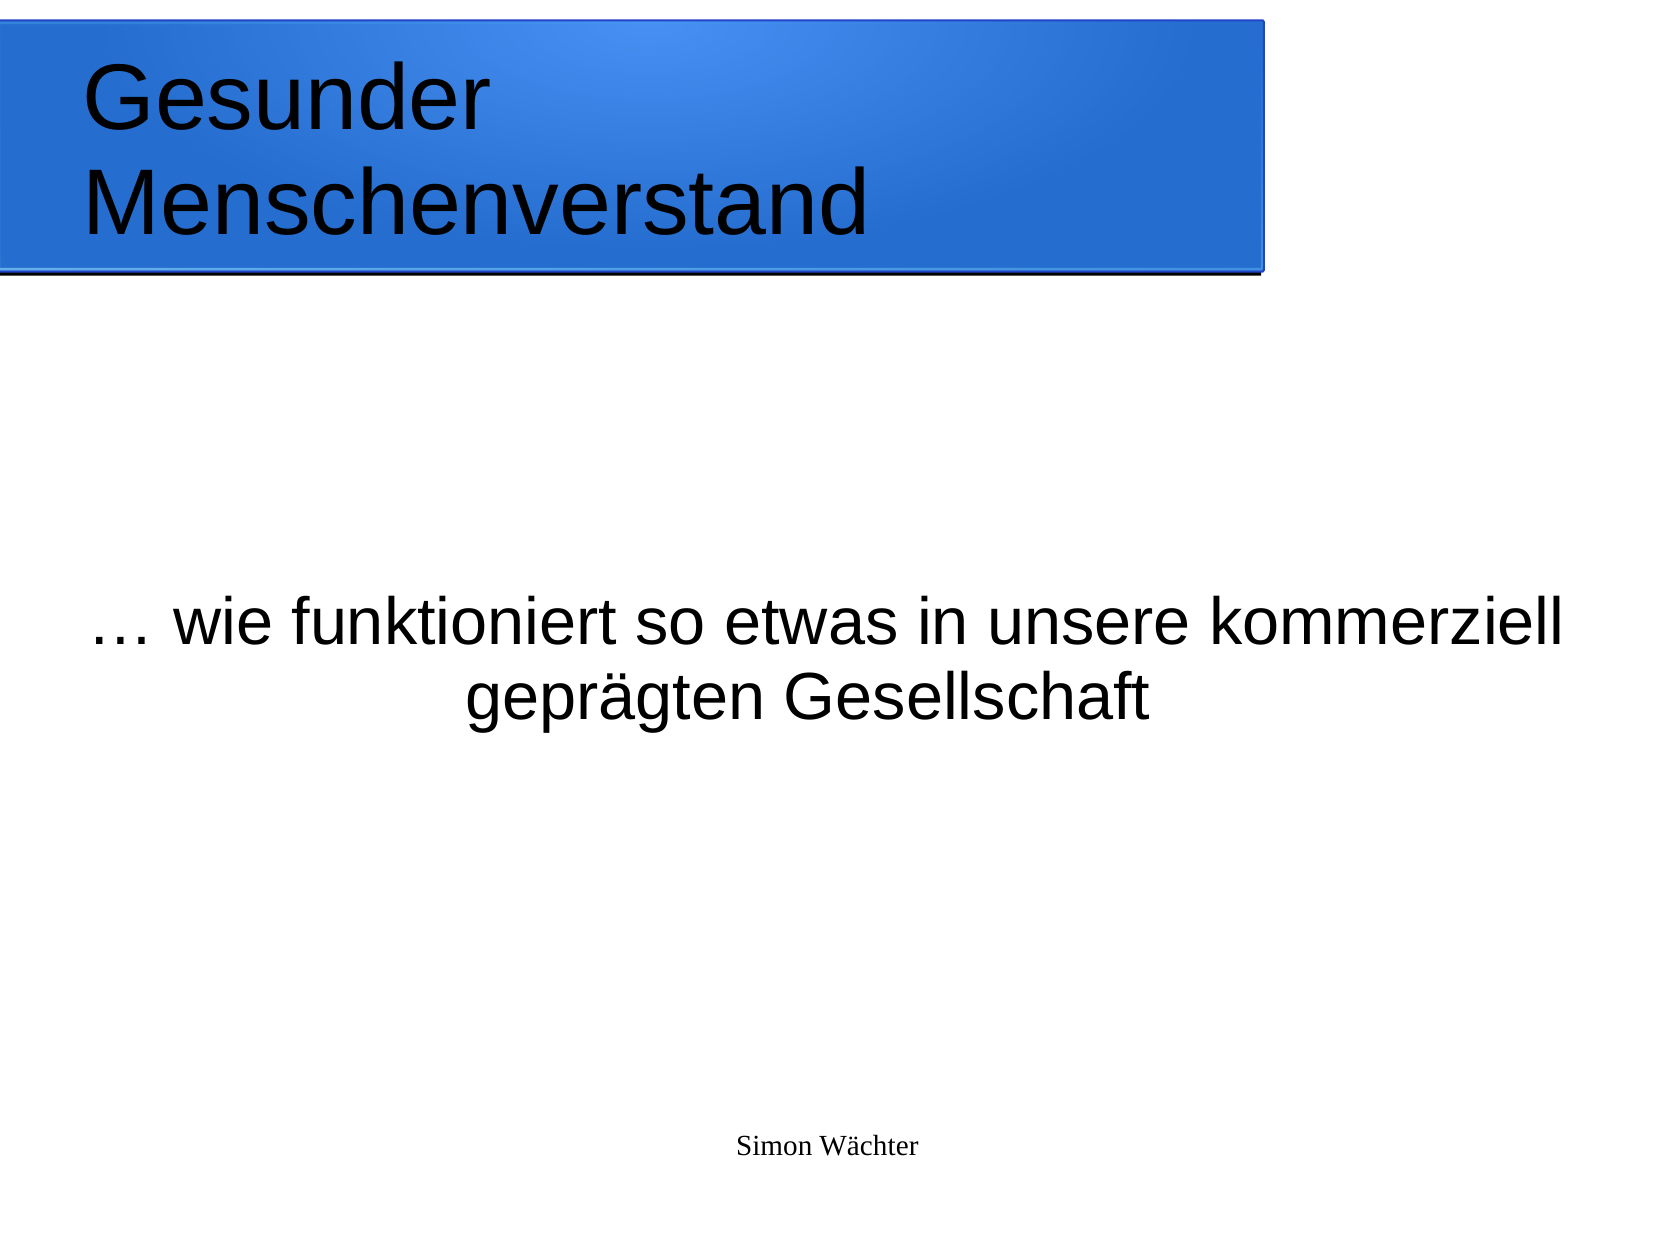

# Gesunder Menschenverstand
… wie funktioniert so etwas in unsere kommerziell geprägten Gesellschaft
Simon Wächter